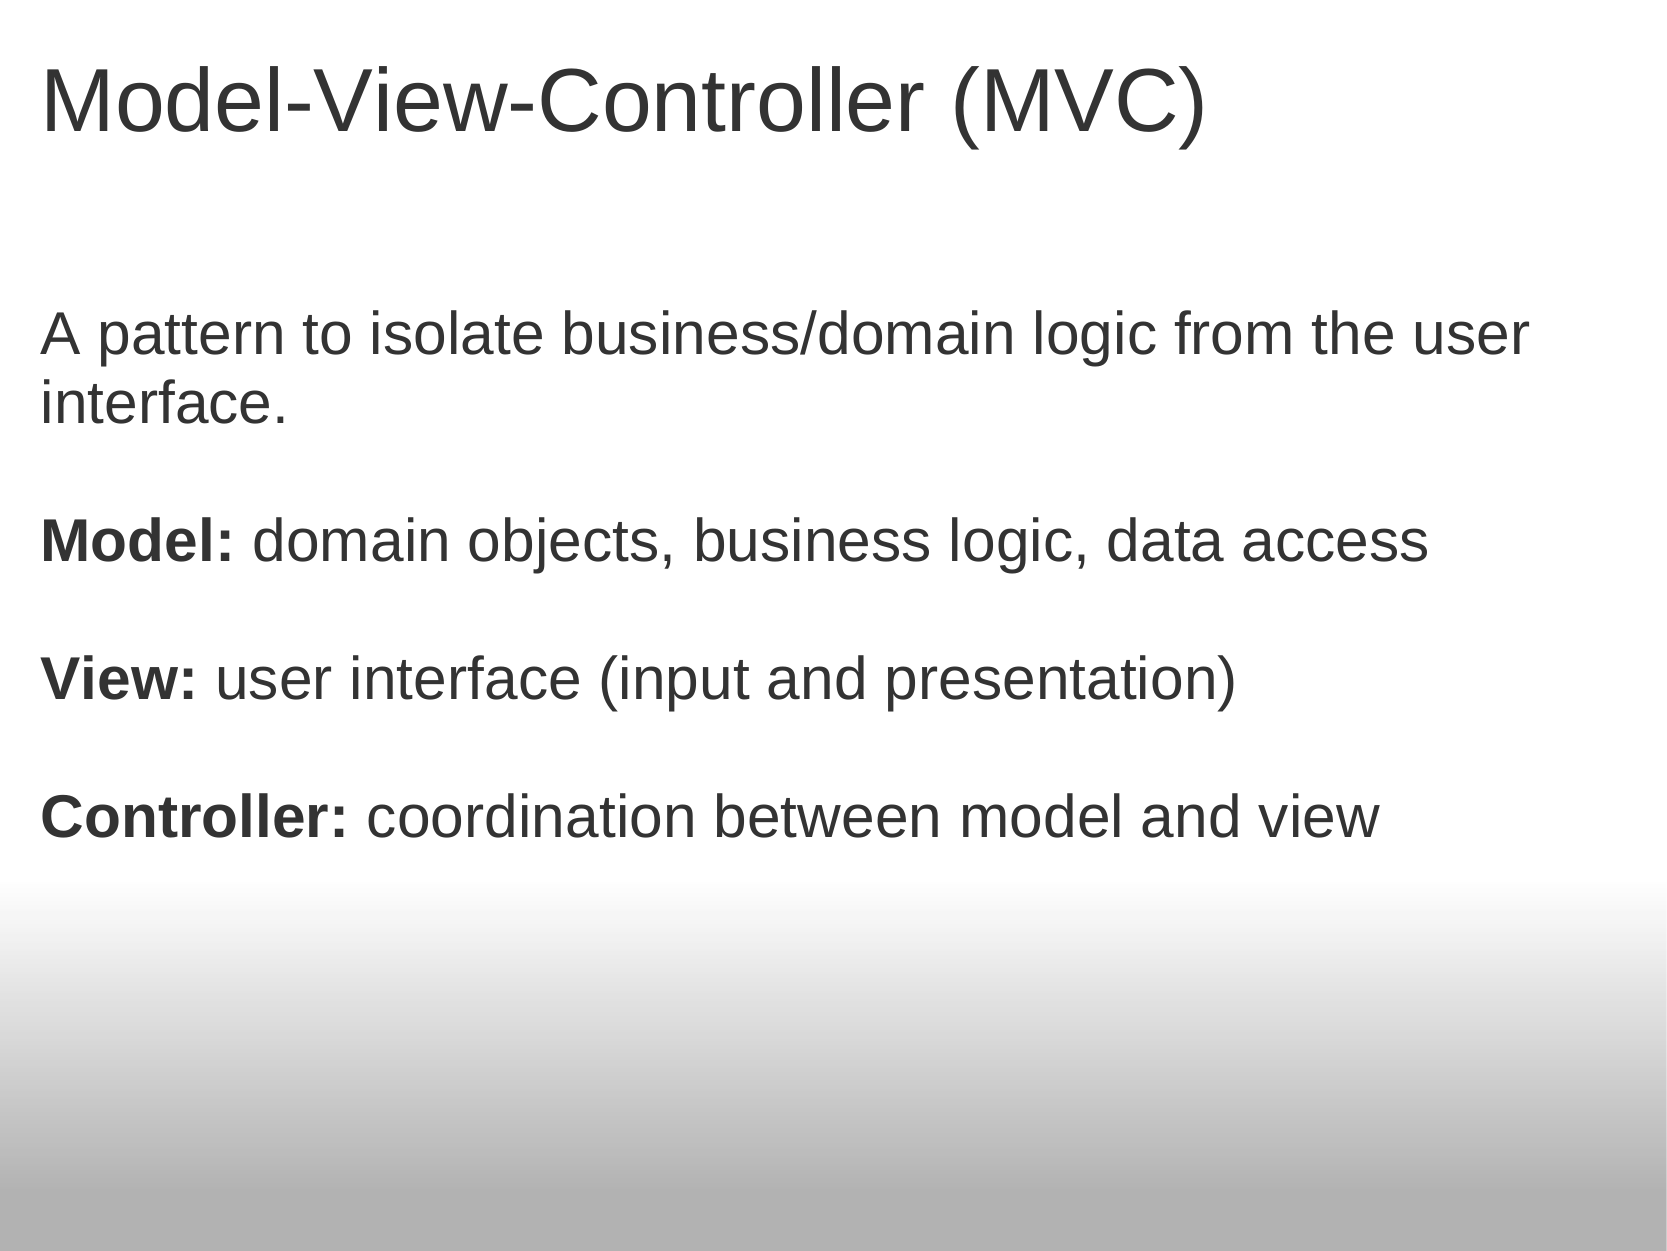

# Model-View-Controller (MVC)
A pattern to isolate business/domain logic from the user interface.
Model: domain objects, business logic, data access
View: user interface (input and presentation)
Controller: coordination between model and view